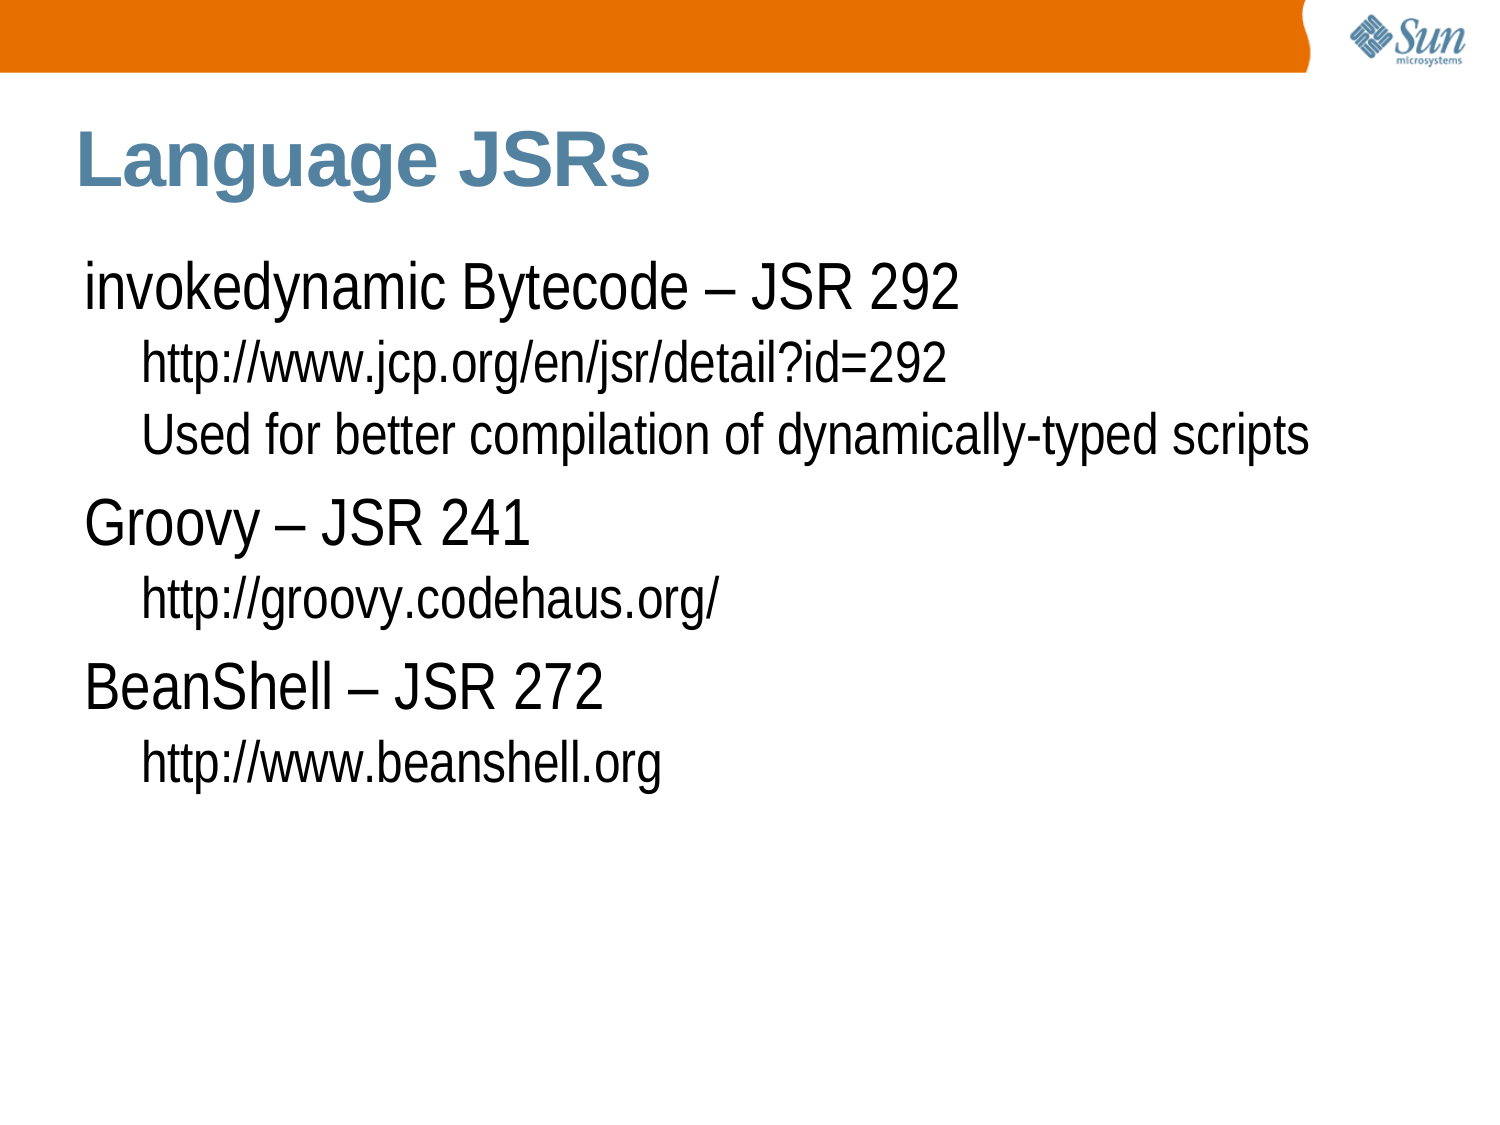

# Language JSRs
invokedynamic Bytecode – JSR 292
http://www.jcp.org/en/jsr/detail?id=292
Used for better compilation of dynamically-typed scripts
Groovy – JSR 241
http://groovy.codehaus.org/
BeanShell – JSR 272
http://www.beanshell.org